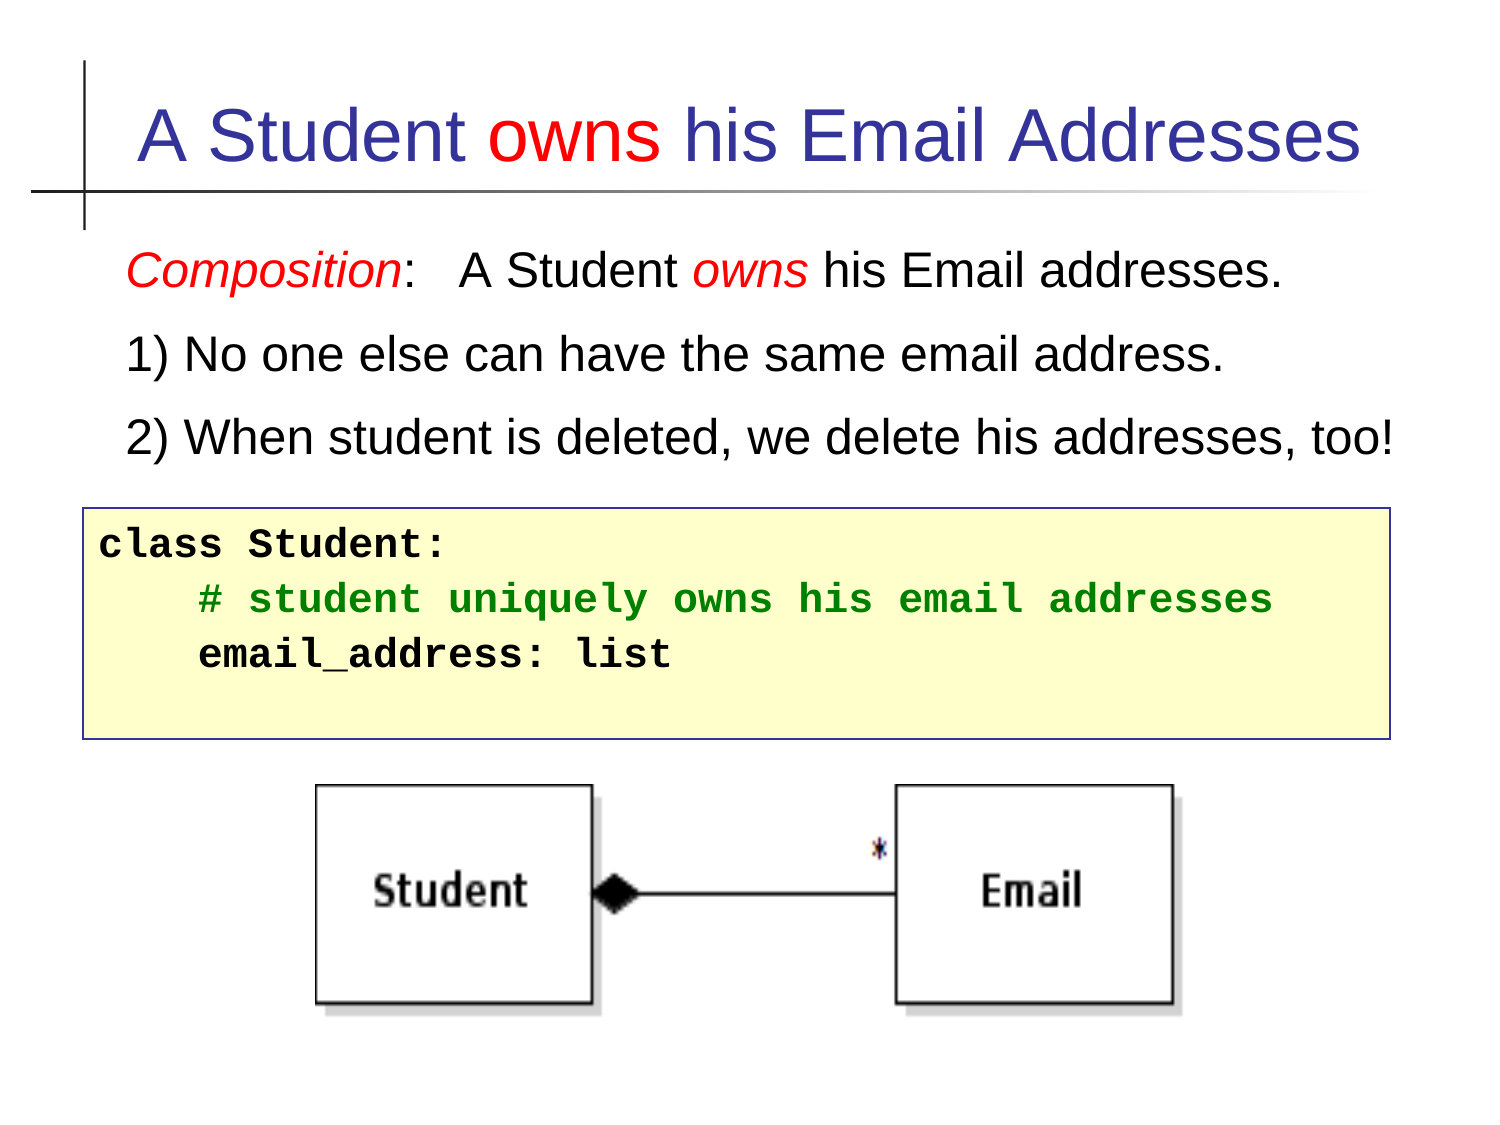

# A Student owns his Email Addresses
Composition: A Student owns his Email addresses.
1) No one else can have the same email address.
2) When student is deleted, we delete his addresses, too!
class Student:
 # student uniquely owns his email addresses
 email_address: list